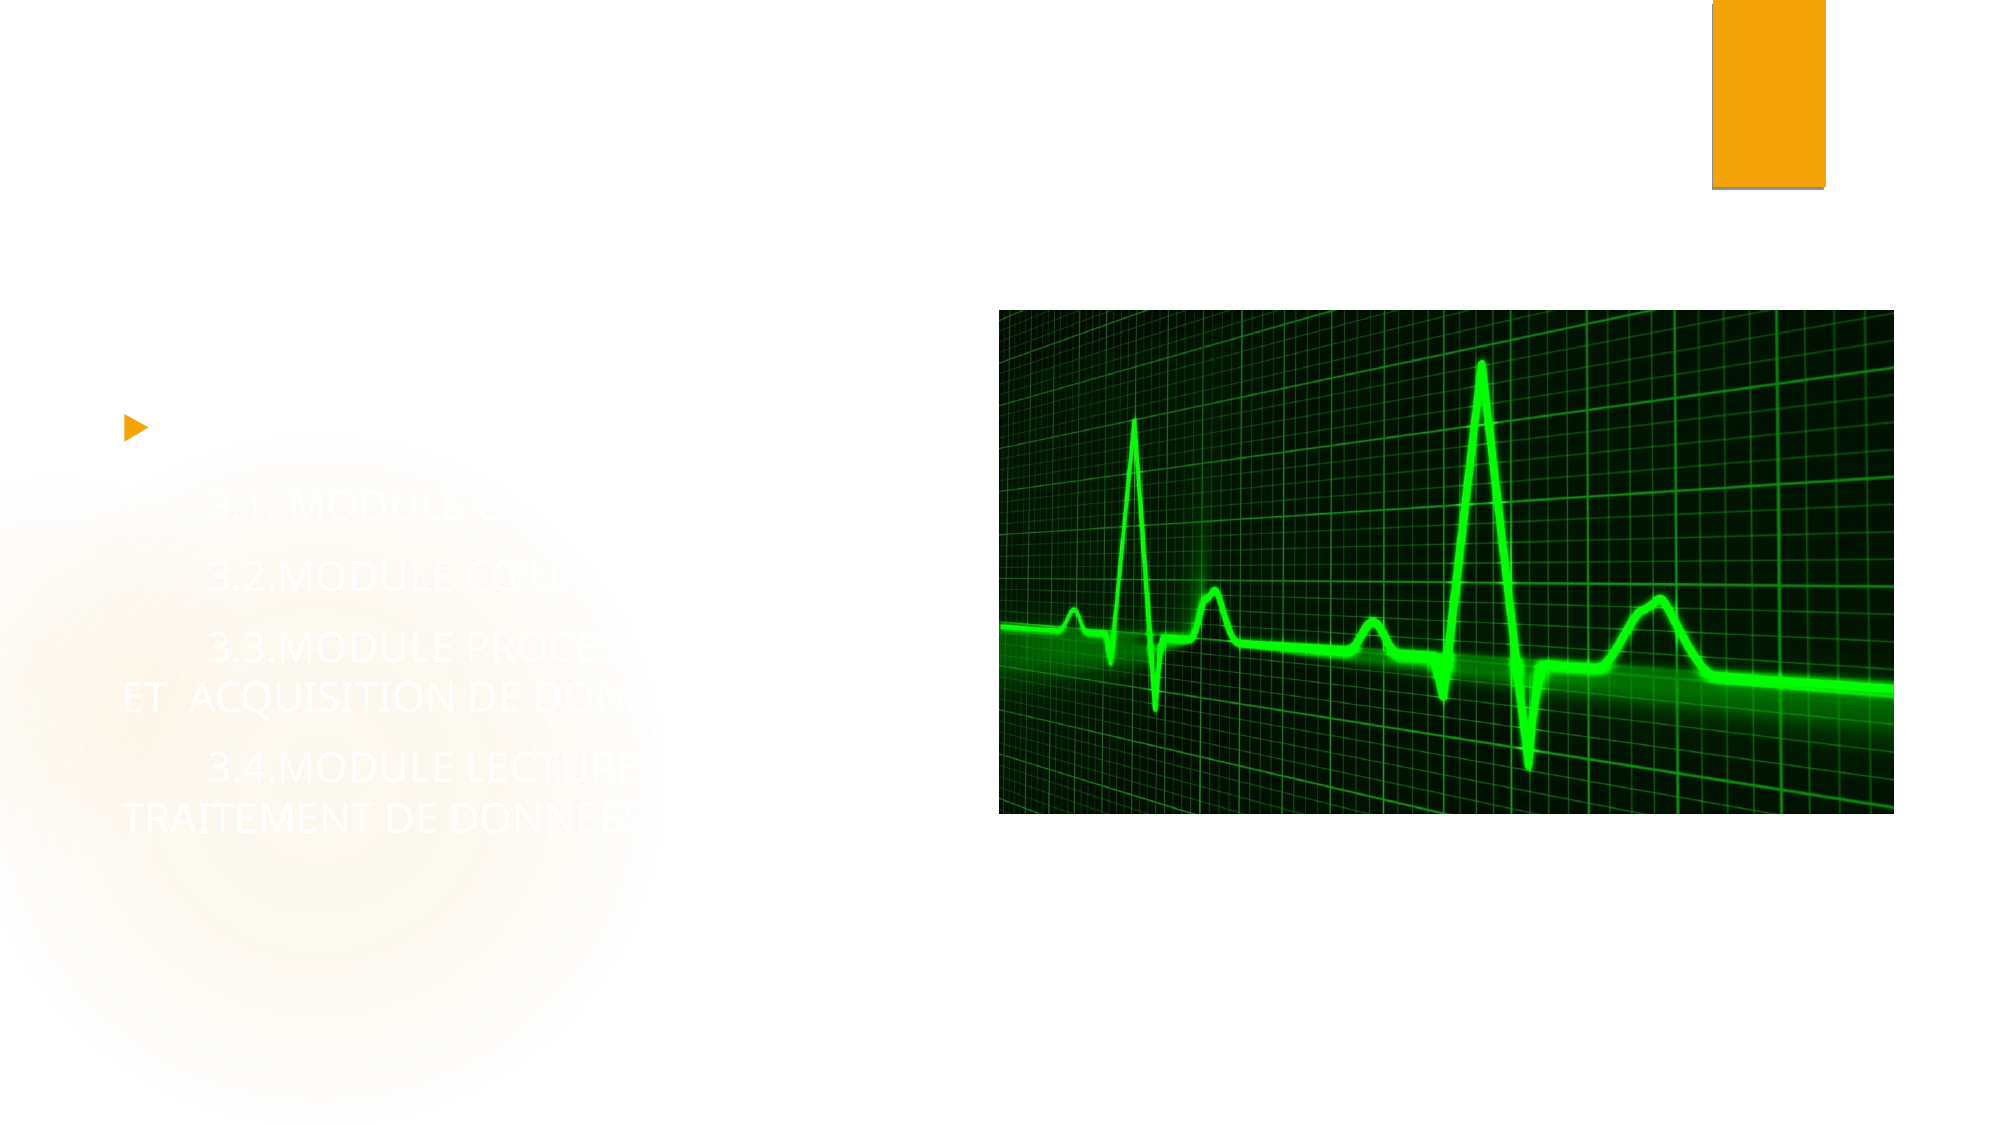

#
Présentation des modules :
 3.1. MODULE CARDIO
 3.2.MODULE CŒUR DE LEDS
 3.3.MODULE PROCESSING ET ACQUISITION DE DONNEES
 3.4.MODULE LECTURE ET TRAITEMENT DE DONNEES